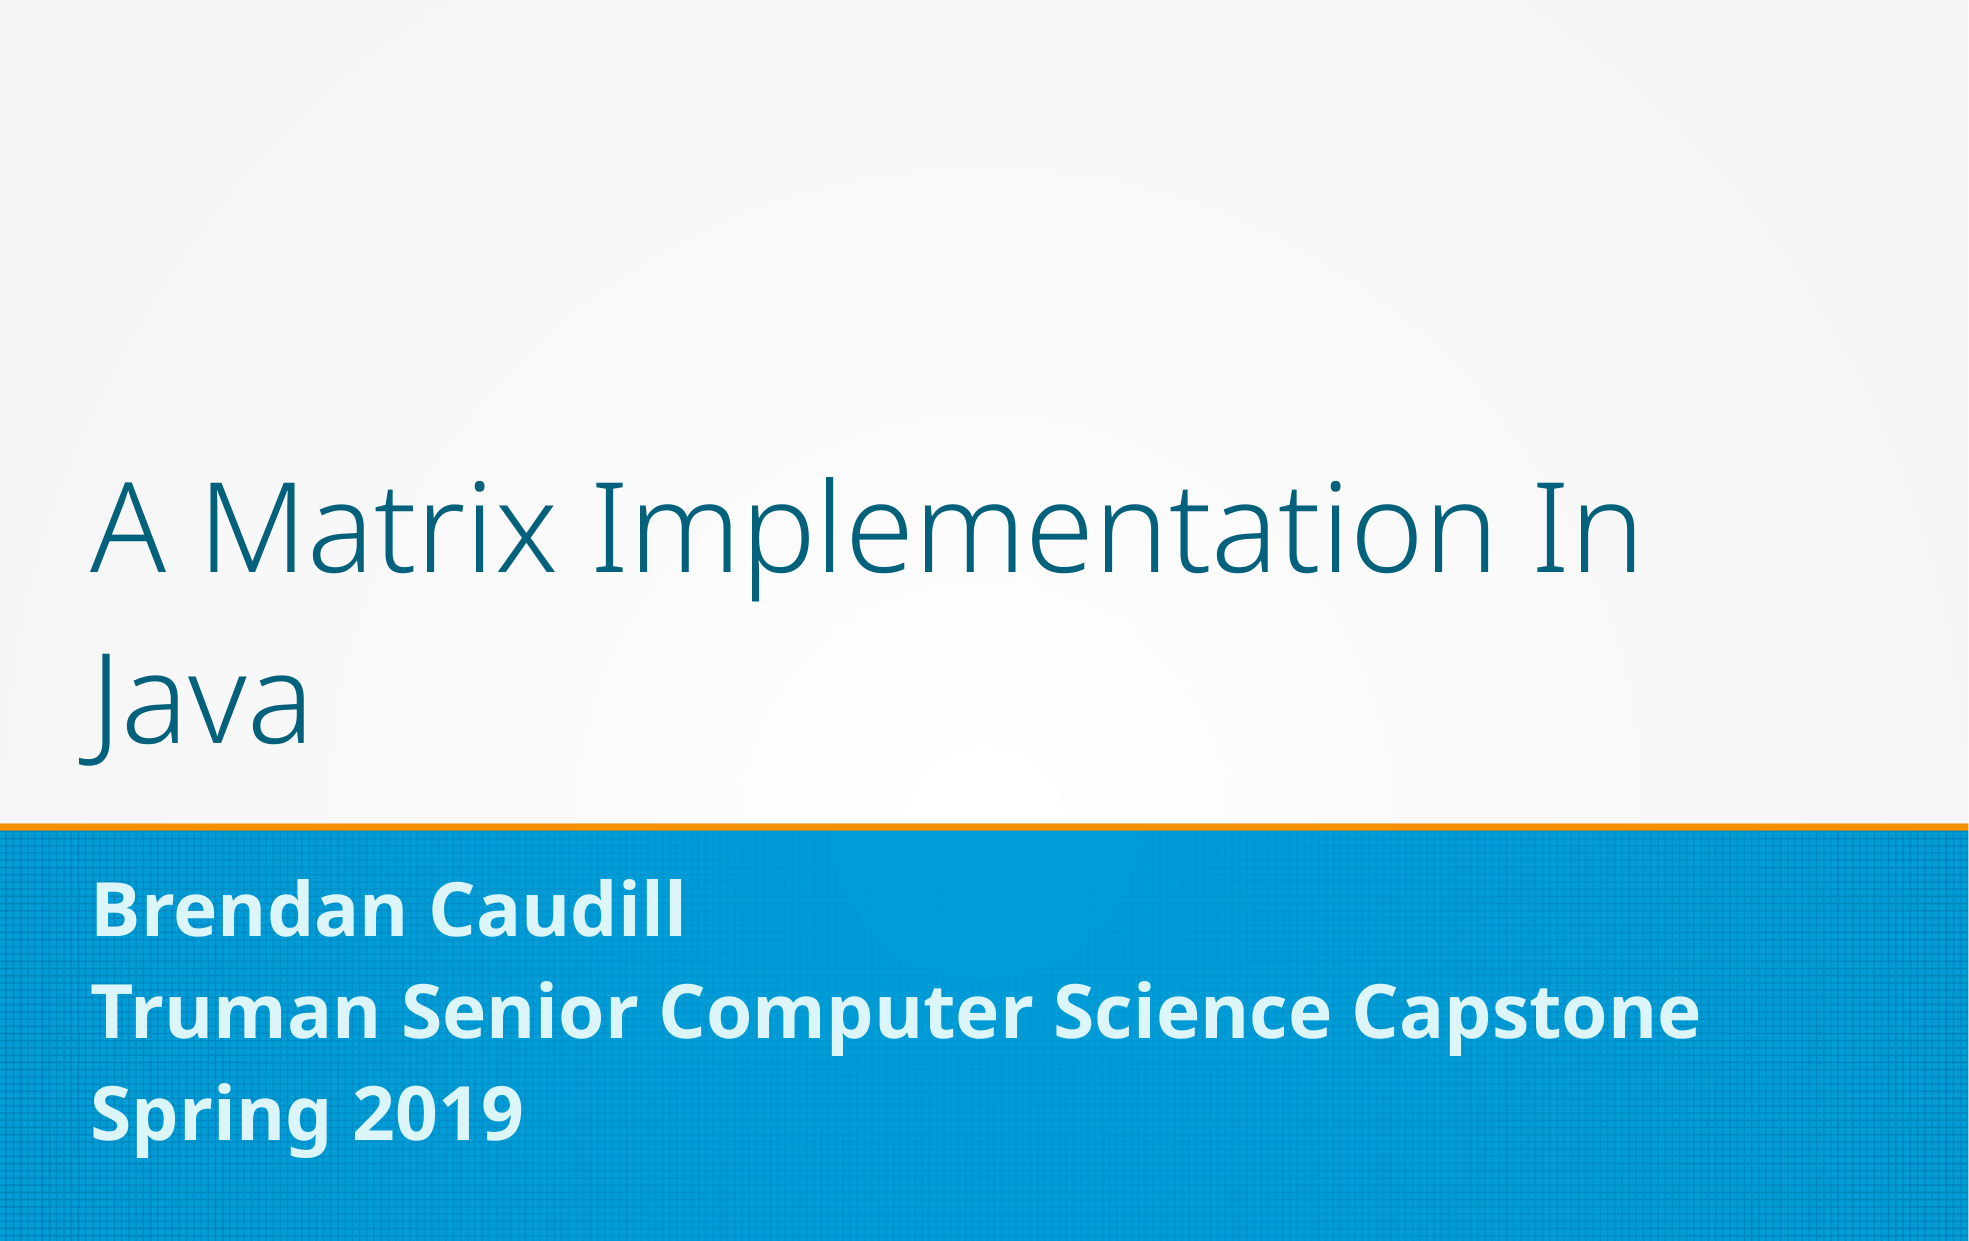

# A Matrix Implementation In Java
Brendan Caudill
Truman Senior Computer Science Capstone
Spring 2019